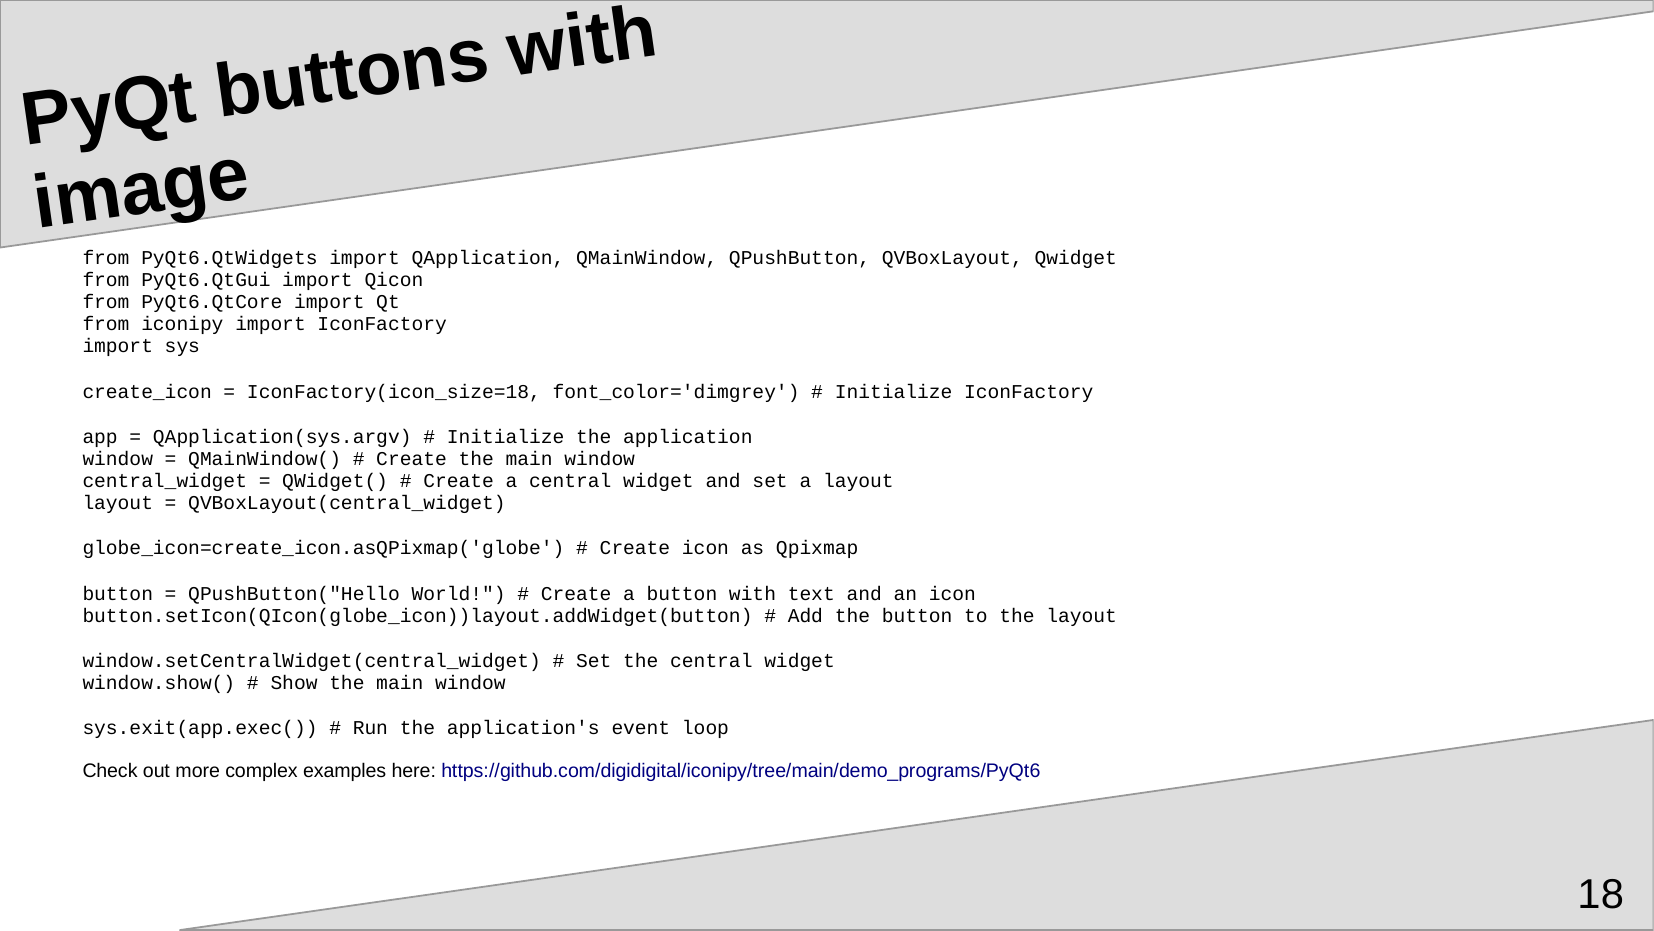

# PyQt buttons with image
from PyQt6.QtWidgets import QApplication, QMainWindow, QPushButton, QVBoxLayout, Qwidget
from PyQt6.QtGui import Qicon
from PyQt6.QtCore import Qt
from iconipy import IconFactory
import sys
create_icon = IconFactory(icon_size=18, font_color='dimgrey') # Initialize IconFactory
app = QApplication(sys.argv) # Initialize the application
window = QMainWindow() # Create the main window
central_widget = QWidget() # Create a central widget and set a layout
layout = QVBoxLayout(central_widget)
globe_icon=create_icon.asQPixmap('globe') # Create icon as Qpixmap
button = QPushButton("Hello World!") # Create a button with text and an icon
button.setIcon(QIcon(globe_icon))layout.addWidget(button) # Add the button to the layout
window.setCentralWidget(central_widget) # Set the central widget
window.show() # Show the main window
sys.exit(app.exec()) # Run the application's event loop
Check out more complex examples here: https://github.com/digidigital/iconipy/tree/main/demo_programs/PyQt6
18